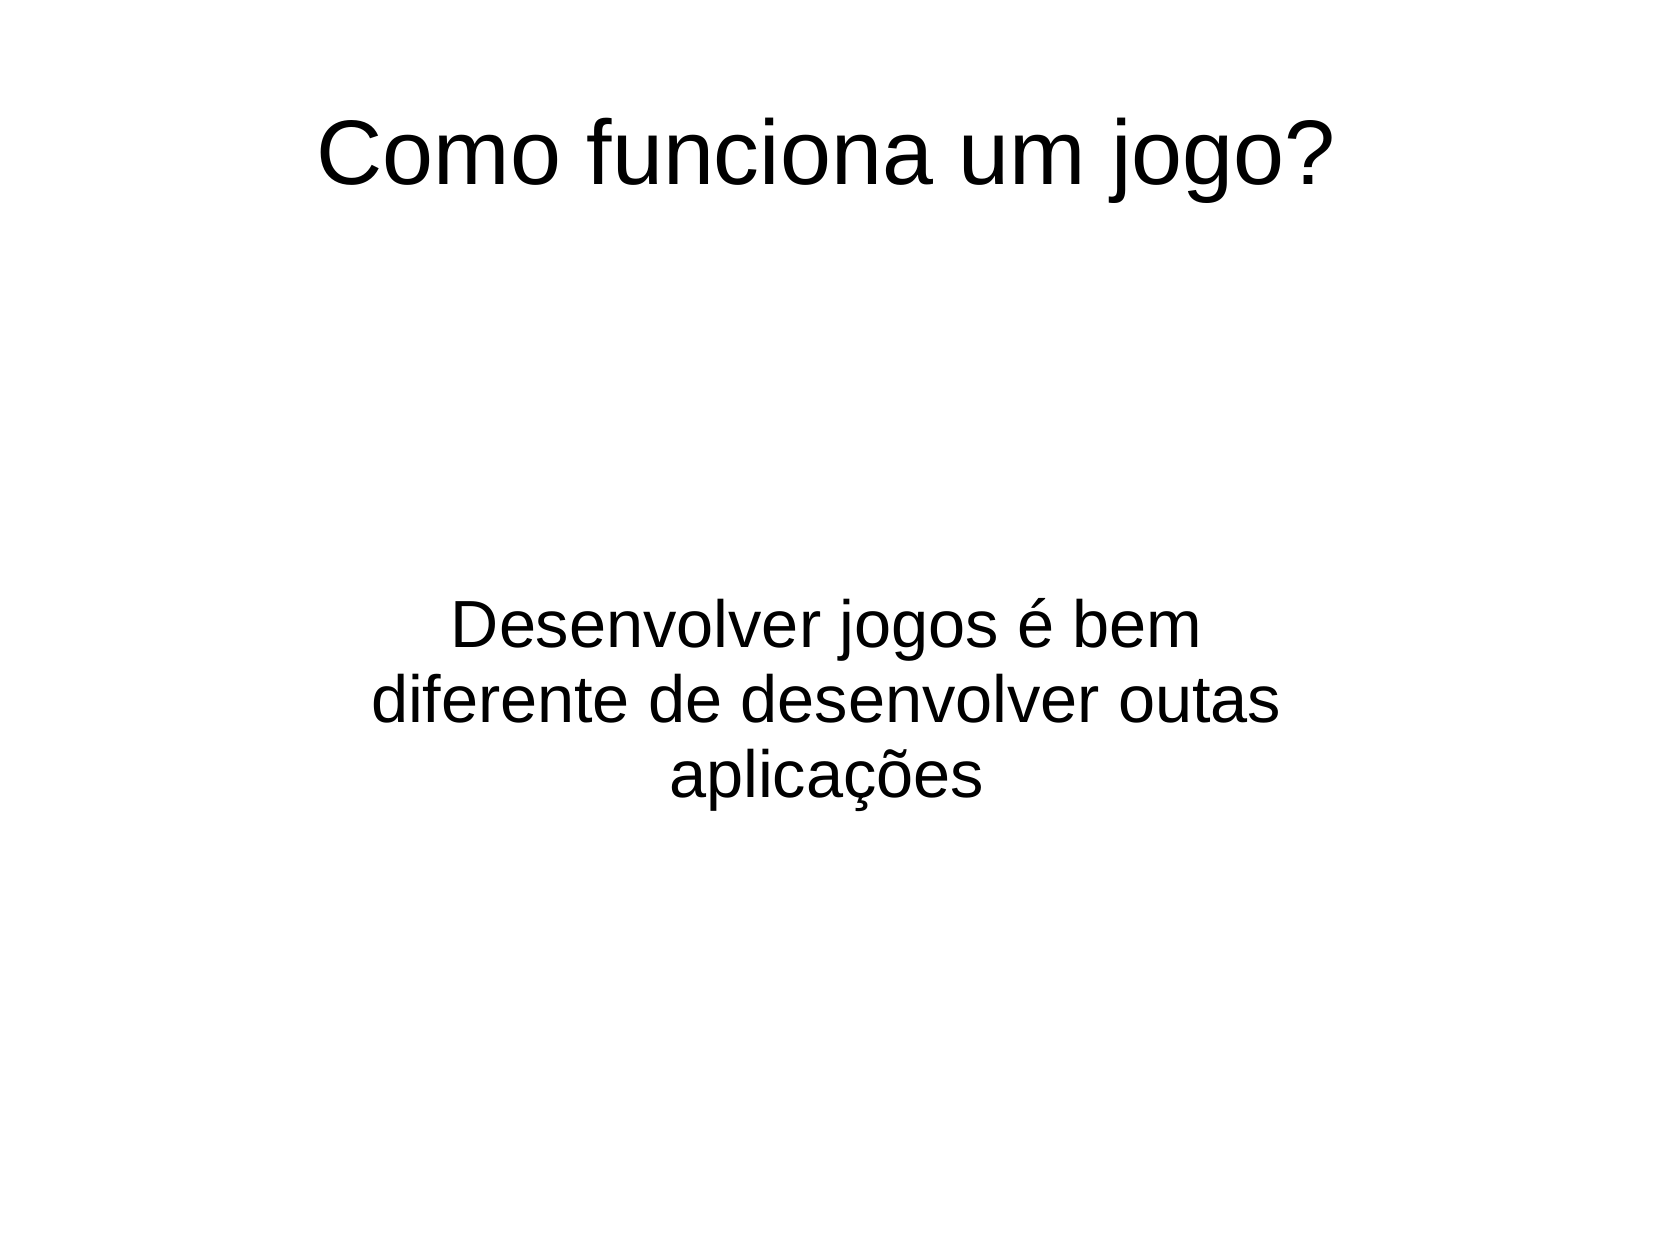

# Como funciona um jogo?
Desenvolver jogos é bem
diferente de desenvolver outas
aplicações